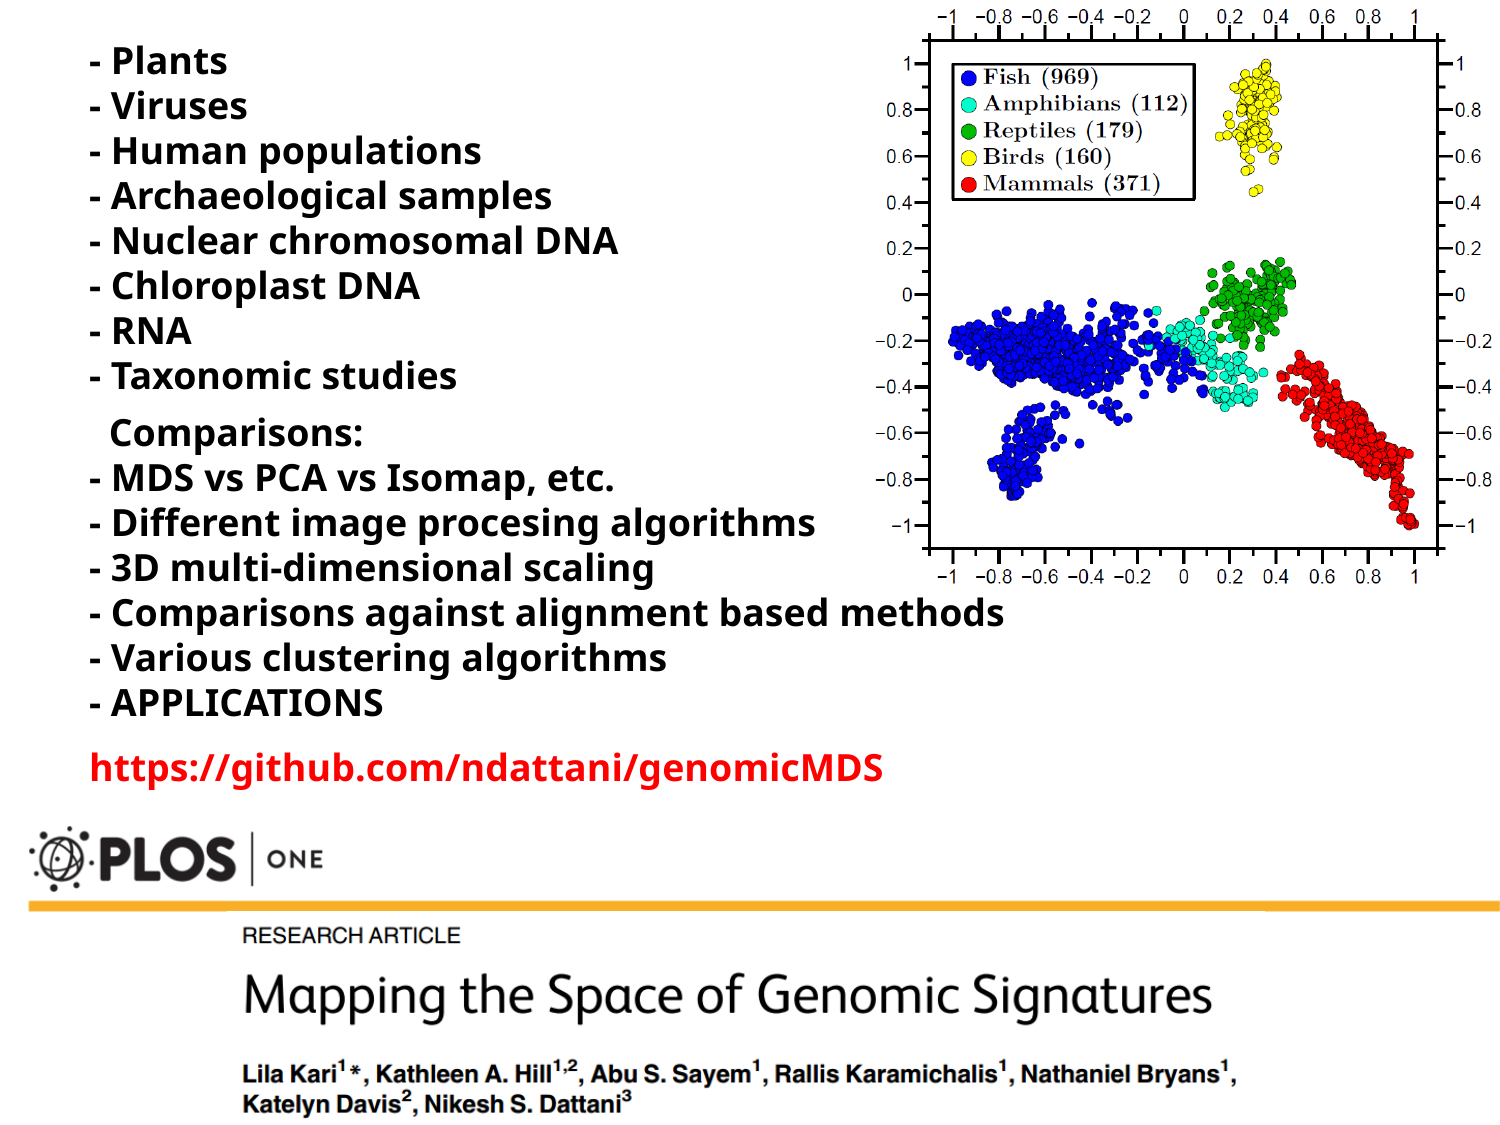

- Plants
- Viruses
- Human populations
- Archaeological samples
- Nuclear chromosomal DNA
- Chloroplast DNA
- RNA
- Taxonomic studies
 Comparisons:
- MDS vs PCA vs Isomap, etc.
- Different image procesing algorithms
- 3D multi-dimensional scaling
- Comparisons against alignment based methods
- Various clustering algorithms
- APPLICATIONS
https://github.com/ndattani/genomicMDS